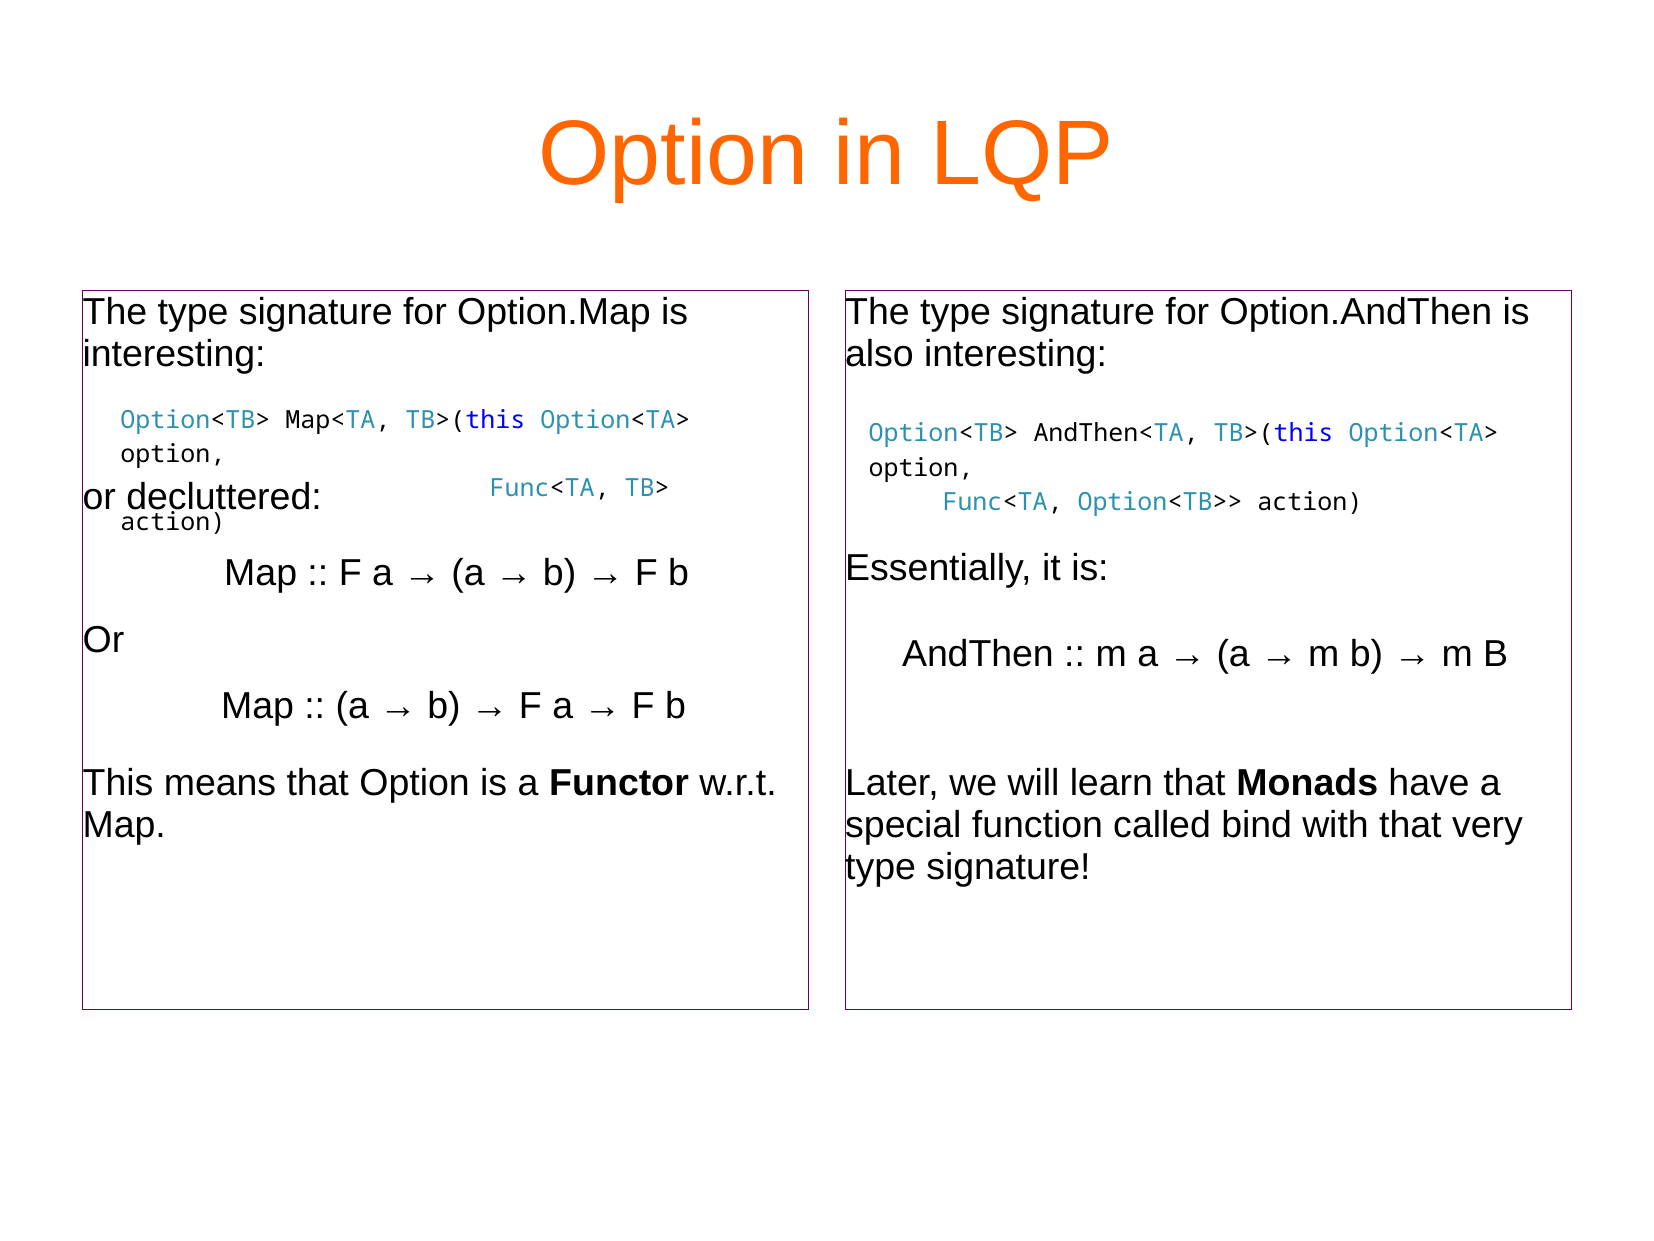

# Option in LQP
The type signature for Option.Map is interesting:
or decluttered:
Or
This means that Option is a Functor w.r.t. Map.
The type signature for Option.AndThen is also interesting:
Essentially, it is:
Later, we will learn that Monads have a special function called bind with that very type signature!
Option<TB> Map<TA, TB>(this Option<TA> option,
					Func<TA, TB> action)
Option<TB> AndThen<TA, TB>(this Option<TA> option,
	Func<TA, Option<TB>> action)
Map :: F a → (a → b) → F b
AndThen :: m a → (a → m b) → m B
Map :: (a → b) → F a → F b